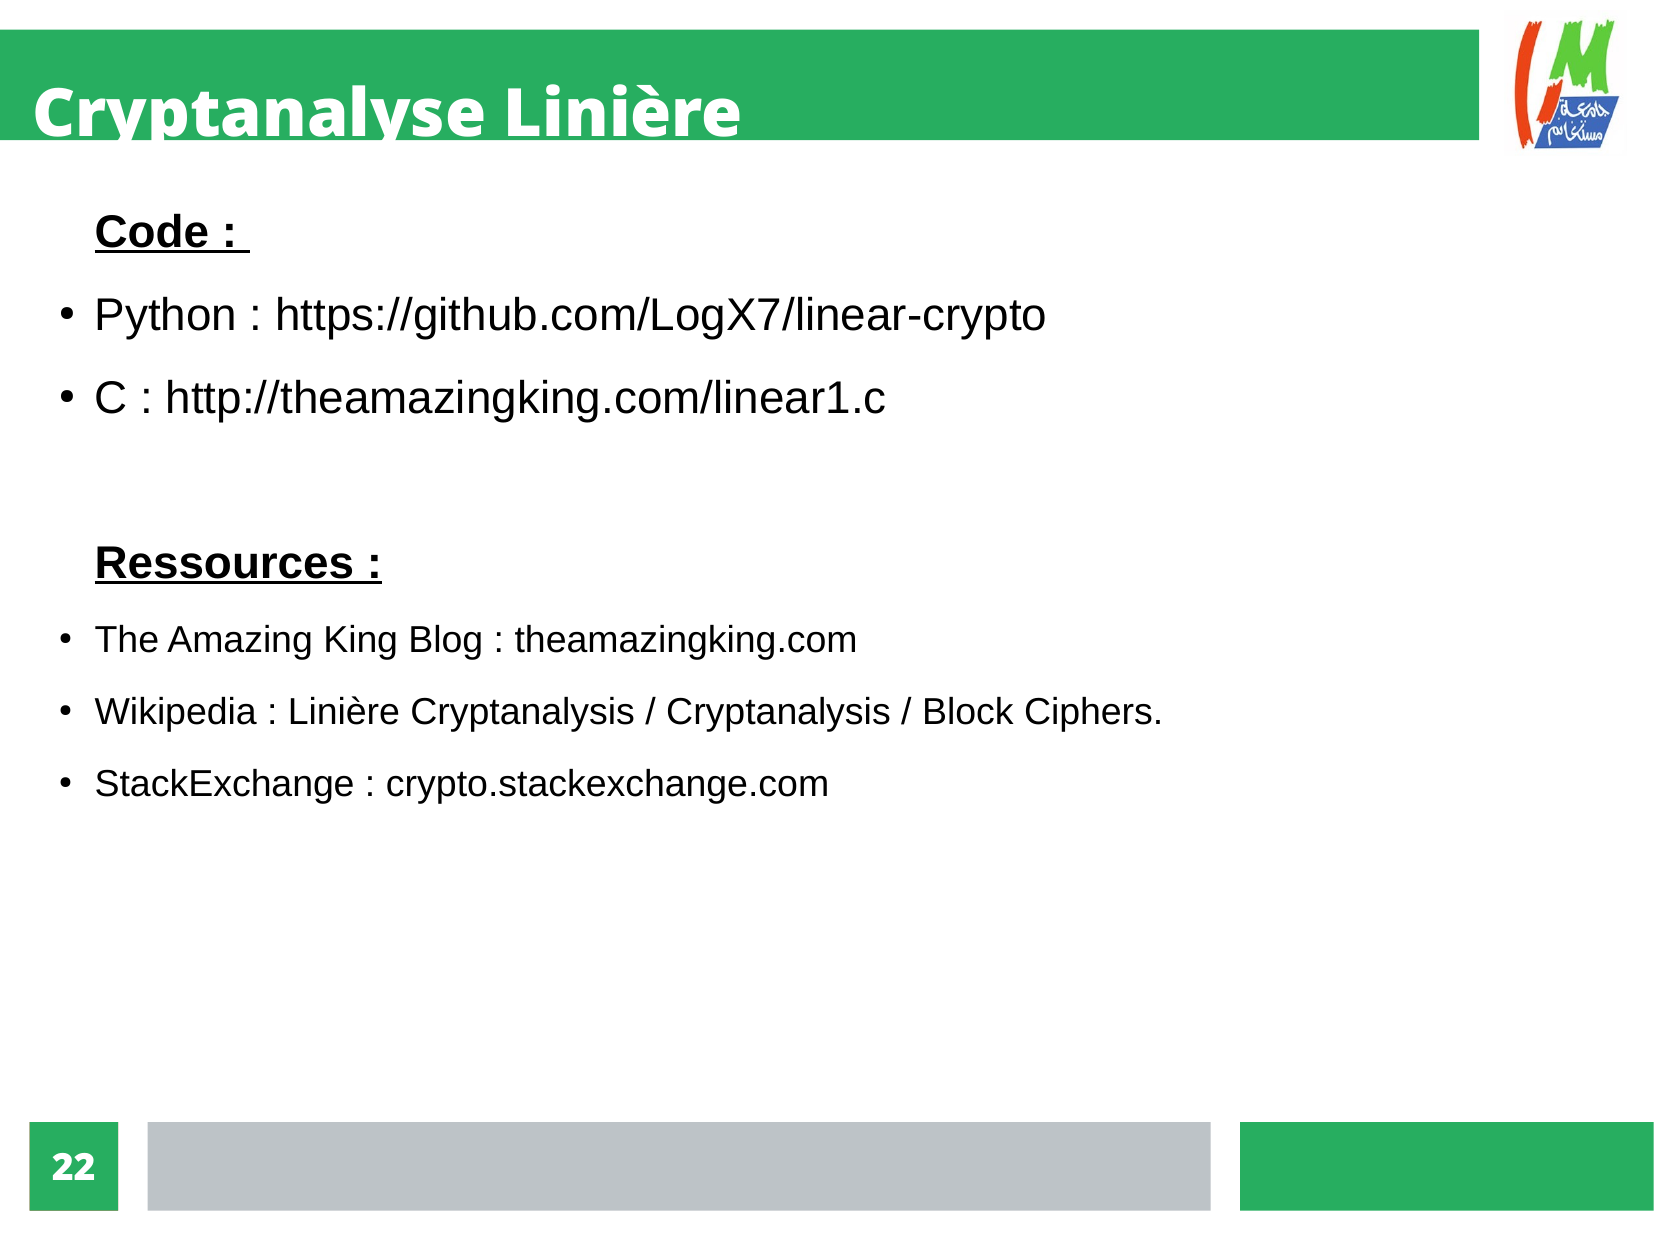

# Cryptanalyse Linière
Code :
Python : https://github.com/LogX7/linear-crypto
C : http://theamazingking.com/linear1.c
Ressources :
The Amazing King Blog : theamazingking.com
Wikipedia : Linière Cryptanalysis / Cryptanalysis / Block Ciphers.
StackExchange : crypto.stackexchange.com
22